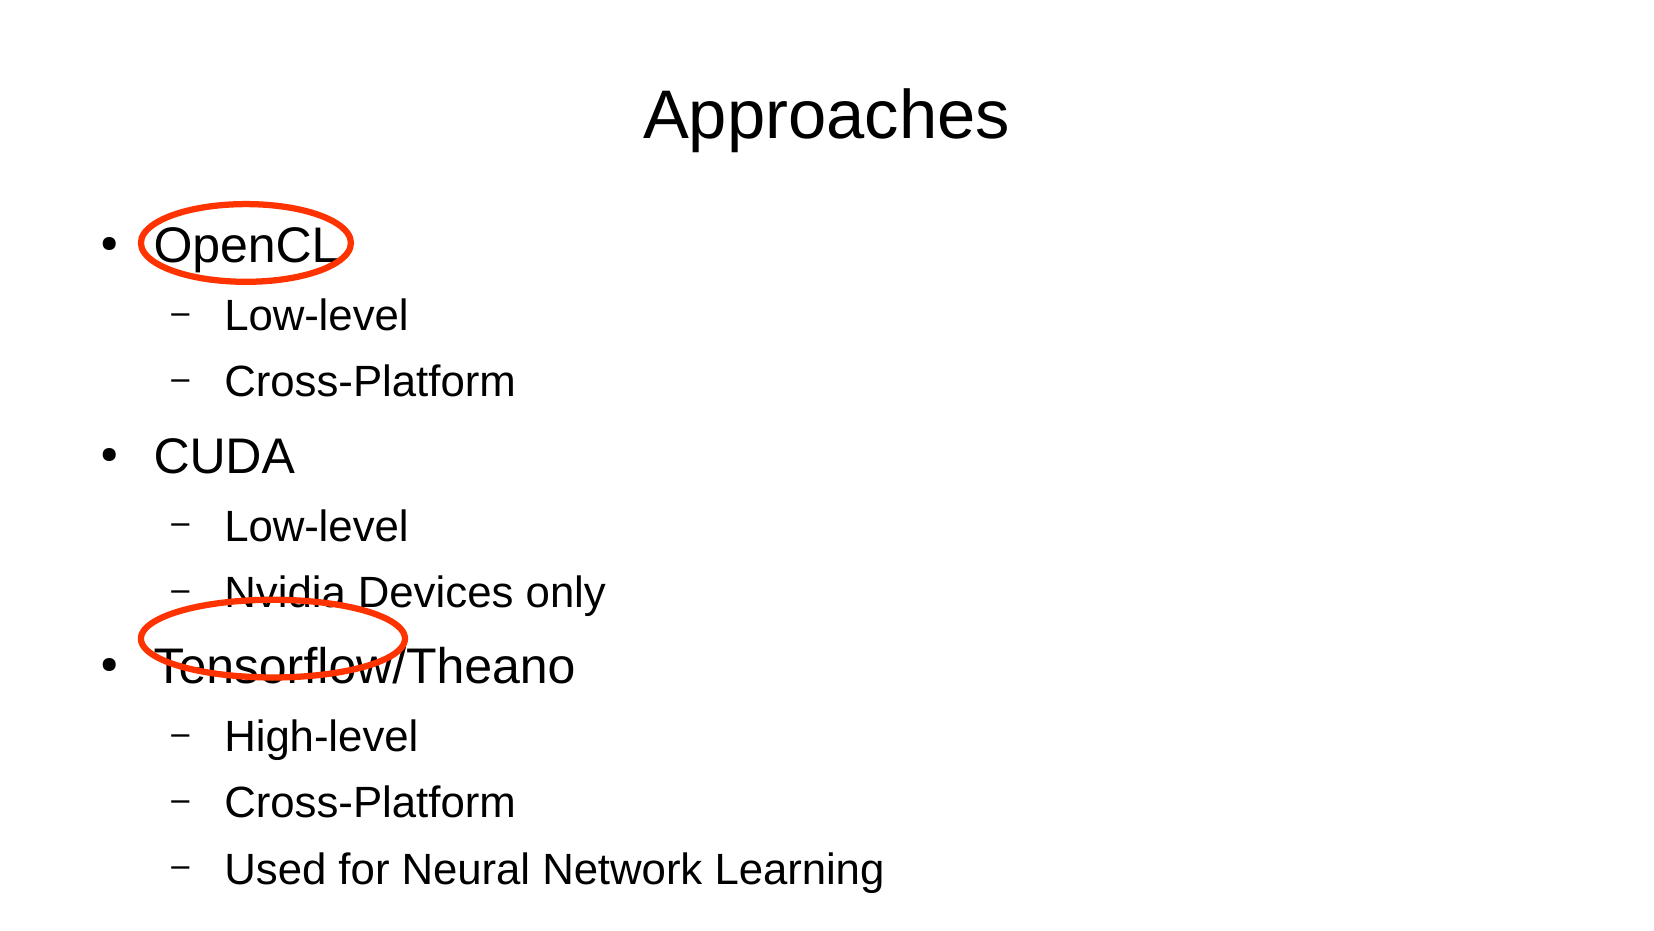

# Approaches
OpenCL
Low-level
Cross-Platform
CUDA
Low-level
Nvidia Devices only
Tensorflow/Theano
High-level
Cross-Platform
Used for Neural Network Learning